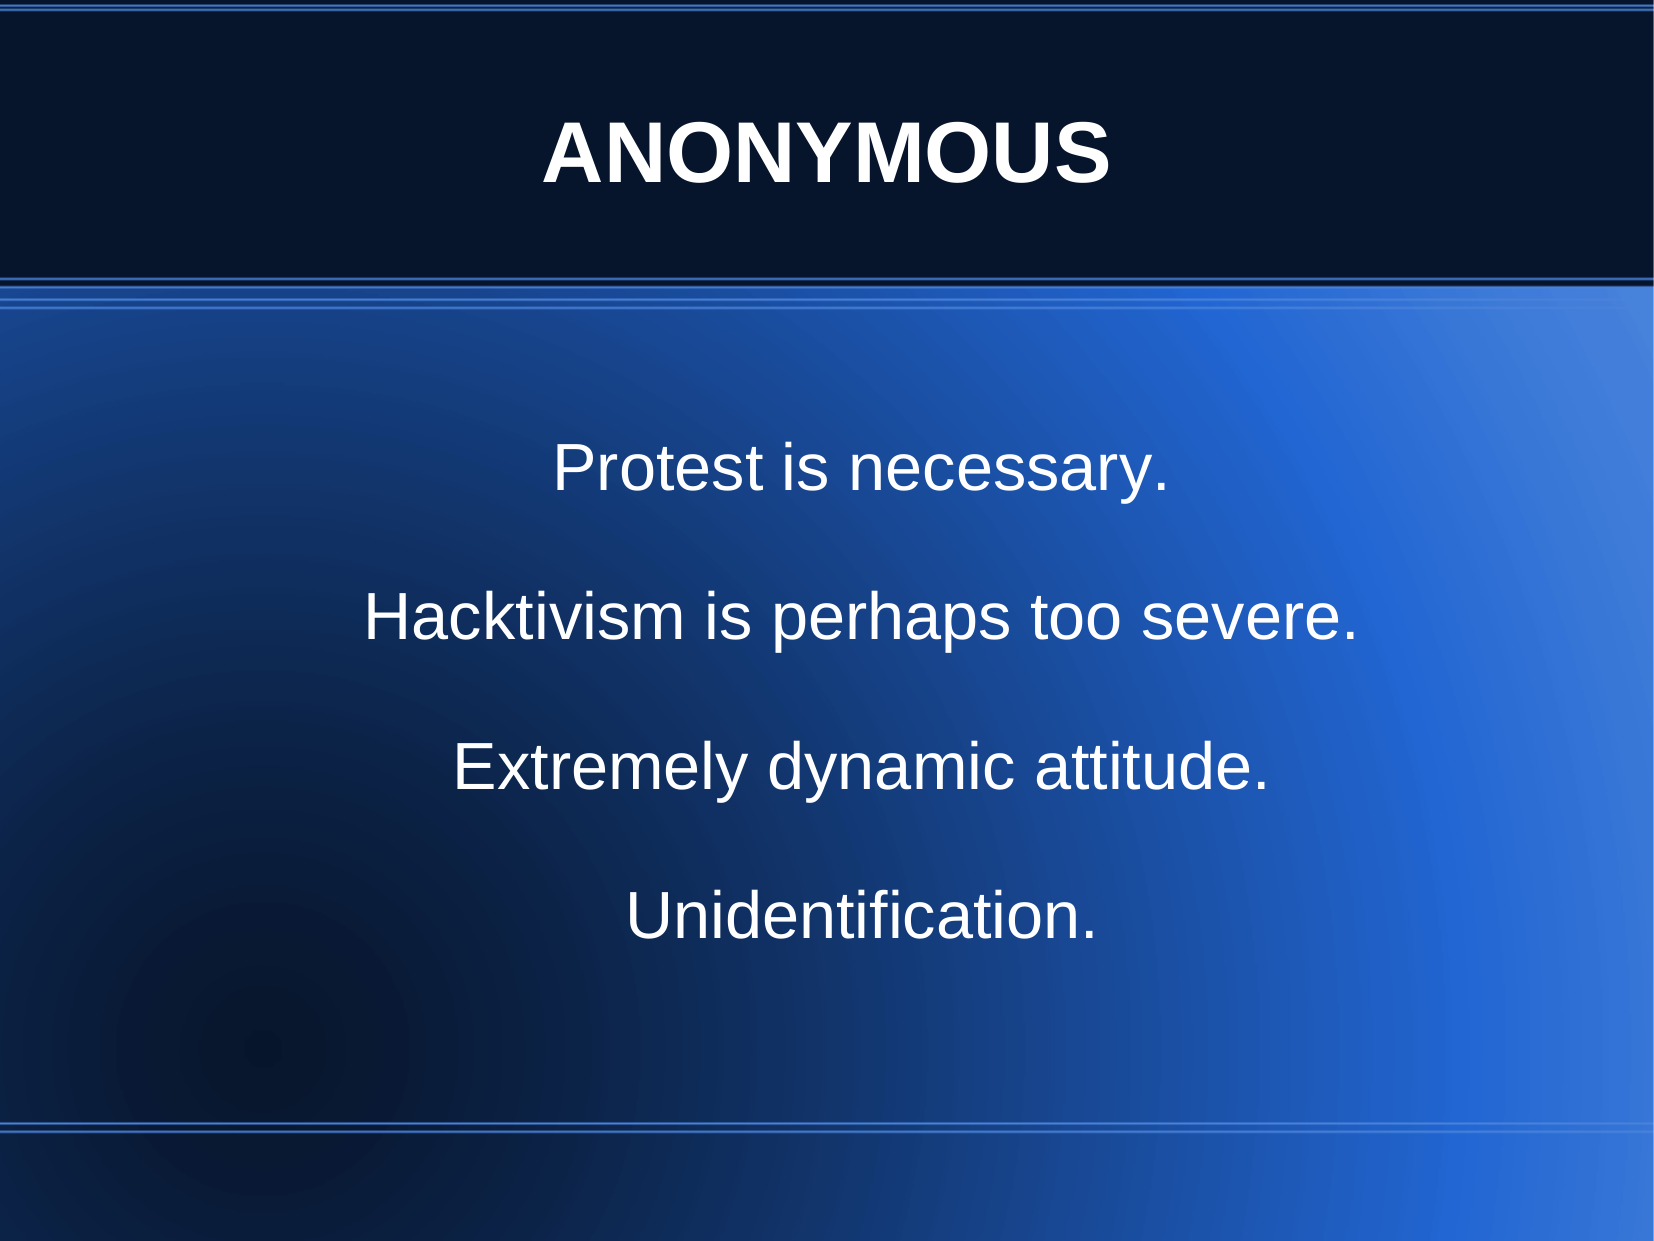

# ANONYMOUS
Protest is necessary.
Hacktivism is perhaps too severe.
Extremely dynamic attitude.
Unidentification.